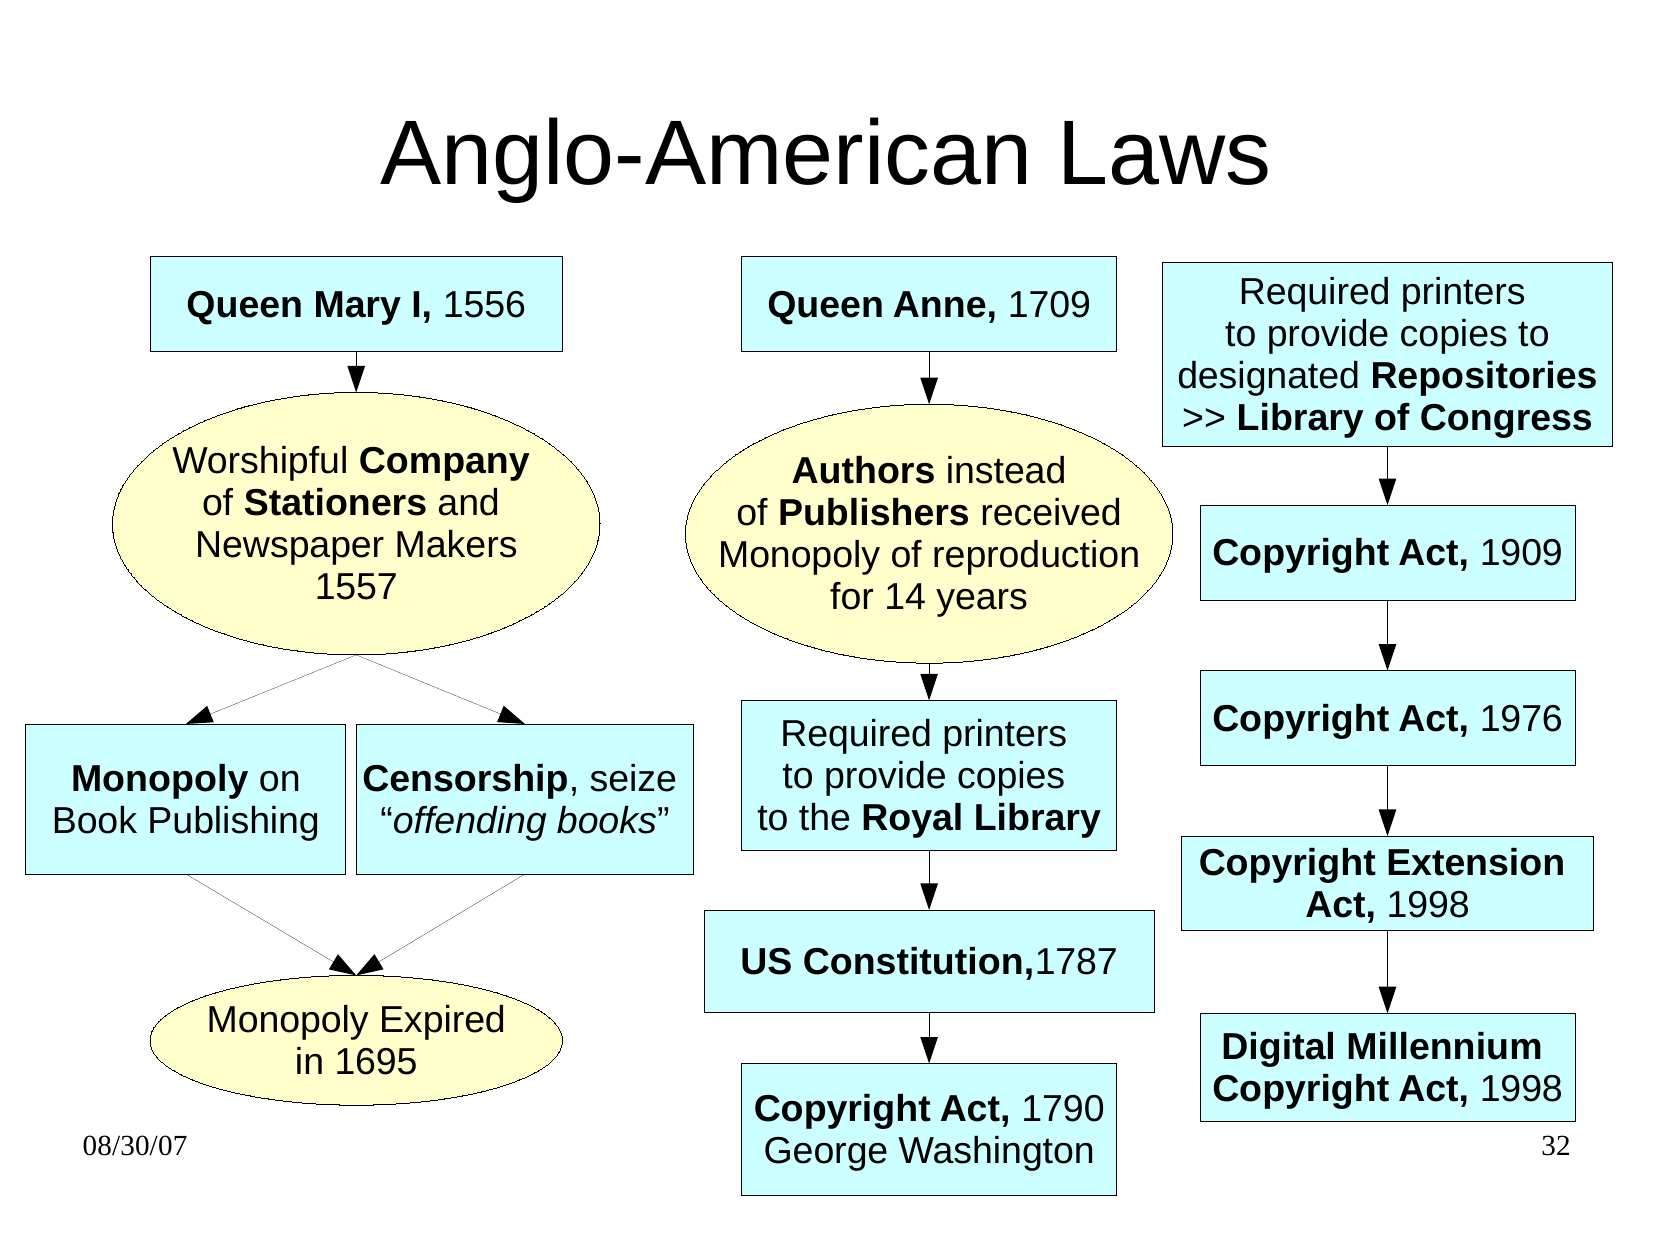

# Anglo-American Laws
Queen Mary I, 1556
Queen Anne, 1709
Required printers
to provide copies to
designated Repositories
>> Library of Congress
Worshipful Company
of Stationers and
Newspaper Makers
1557
Authors instead
of Publishers received
Monopoly of reproduction
for 14 years
Copyright Act, 1909
Copyright Act, 1976
Required printers
to provide copies
to the Royal Library
Monopoly on
Book Publishing
Censorship, seize
“offending books”
Copyright Extension
Act, 1998
US Constitution,1787
Monopoly Expired
in 1695
Digital Millennium
Copyright Act, 1998
Copyright Act, 1790
George Washington
08/30/07
32